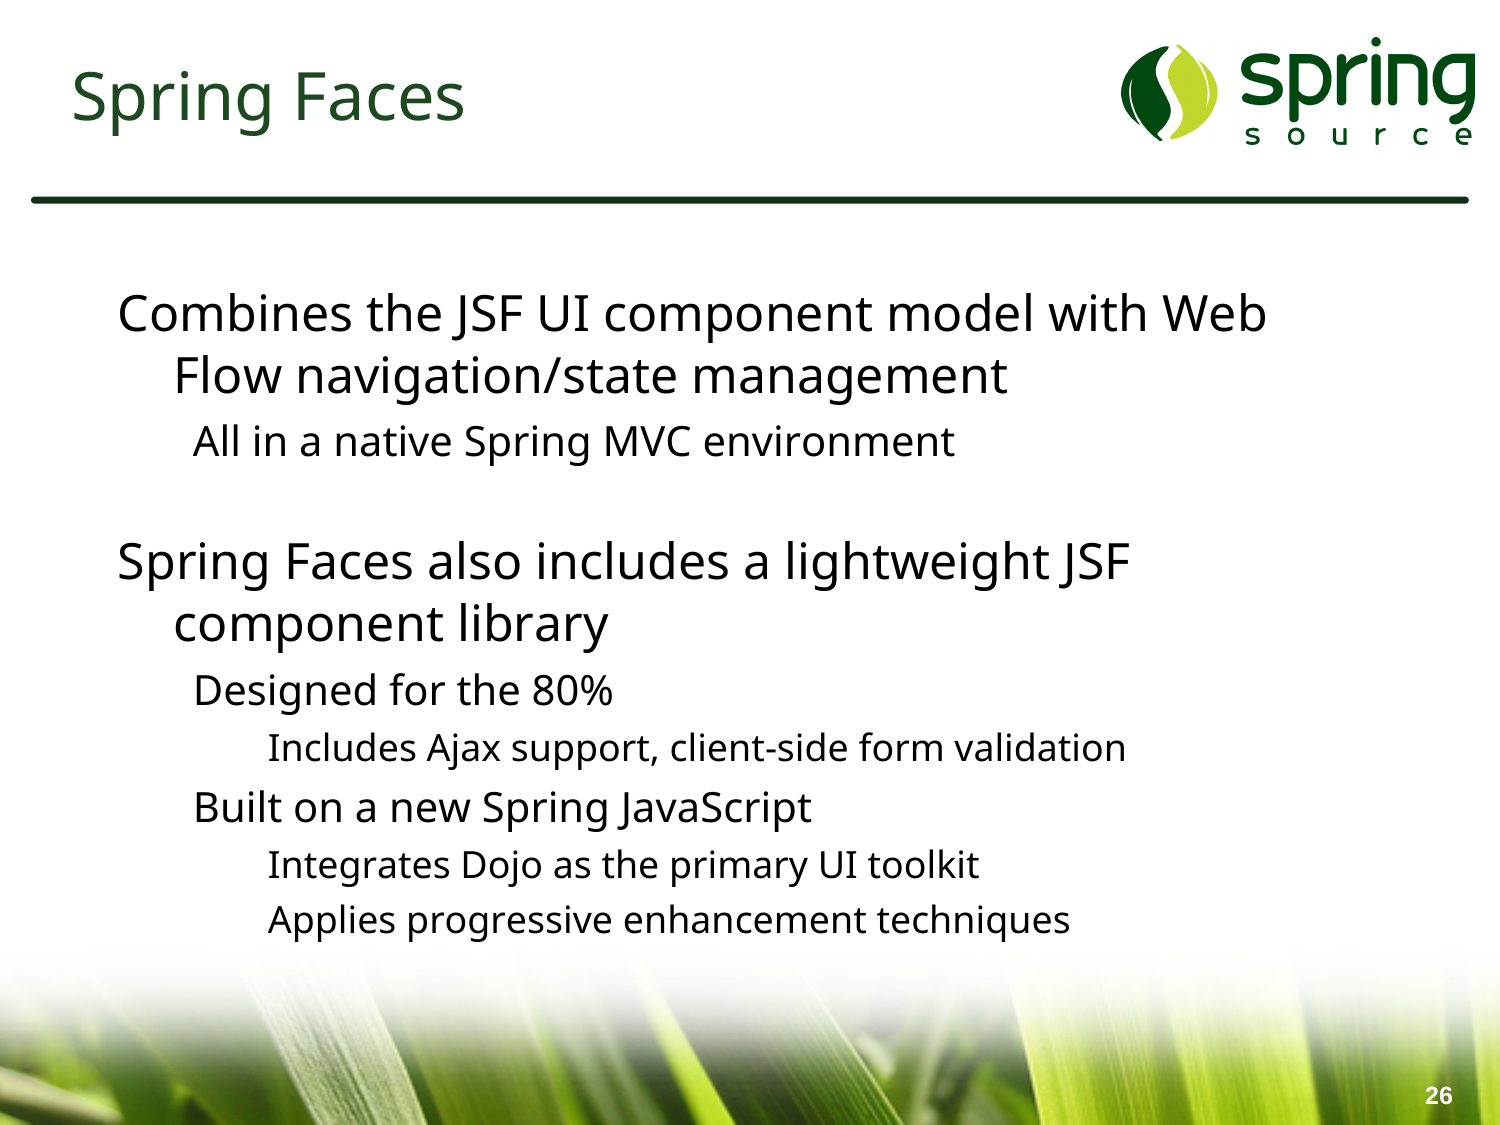

# Spring Faces
Combines the JSF UI component model with Web Flow navigation/state management
All in a native Spring MVC environment
Spring Faces also includes a lightweight JSF component library
Designed for the 80%
Includes Ajax support, client-side form validation
Built on a new Spring JavaScript
Integrates Dojo as the primary UI toolkit
Applies progressive enhancement techniques